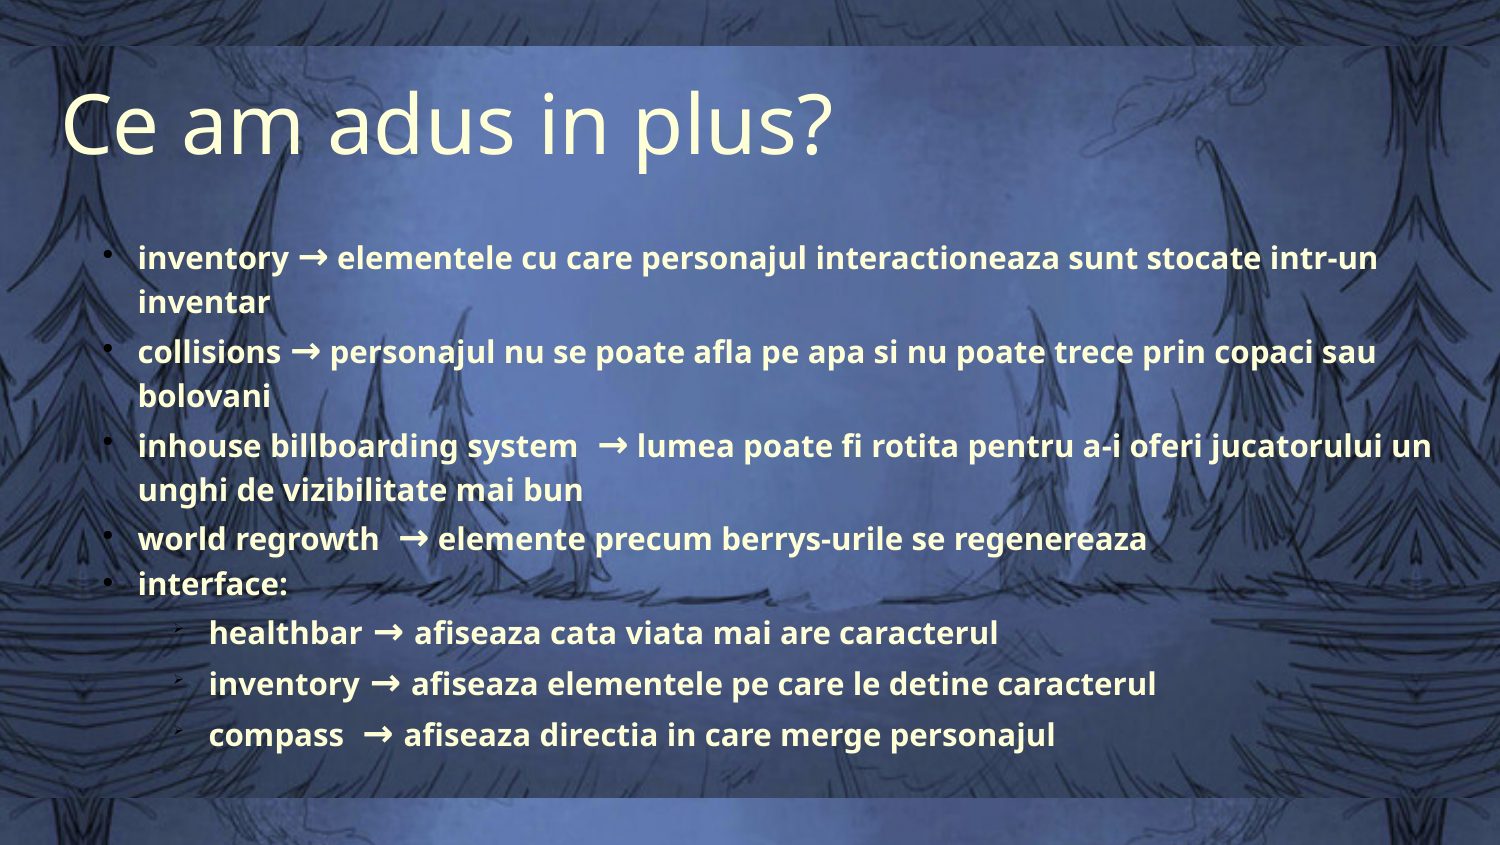

# Ce am adus in plus?
inventory → elementele cu care personajul interactioneaza sunt stocate intr-un inventar
collisions → personajul nu se poate afla pe apa si nu poate trece prin copaci sau bolovani
inhouse billboarding system → lumea poate fi rotita pentru a-i oferi jucatorului un unghi de vizibilitate mai bun
world regrowth → elemente precum berrys-urile se regenereaza
interface:
healthbar → afiseaza cata viata mai are caracterul
inventory → afiseaza elementele pe care le detine caracterul
compass → afiseaza directia in care merge personajul